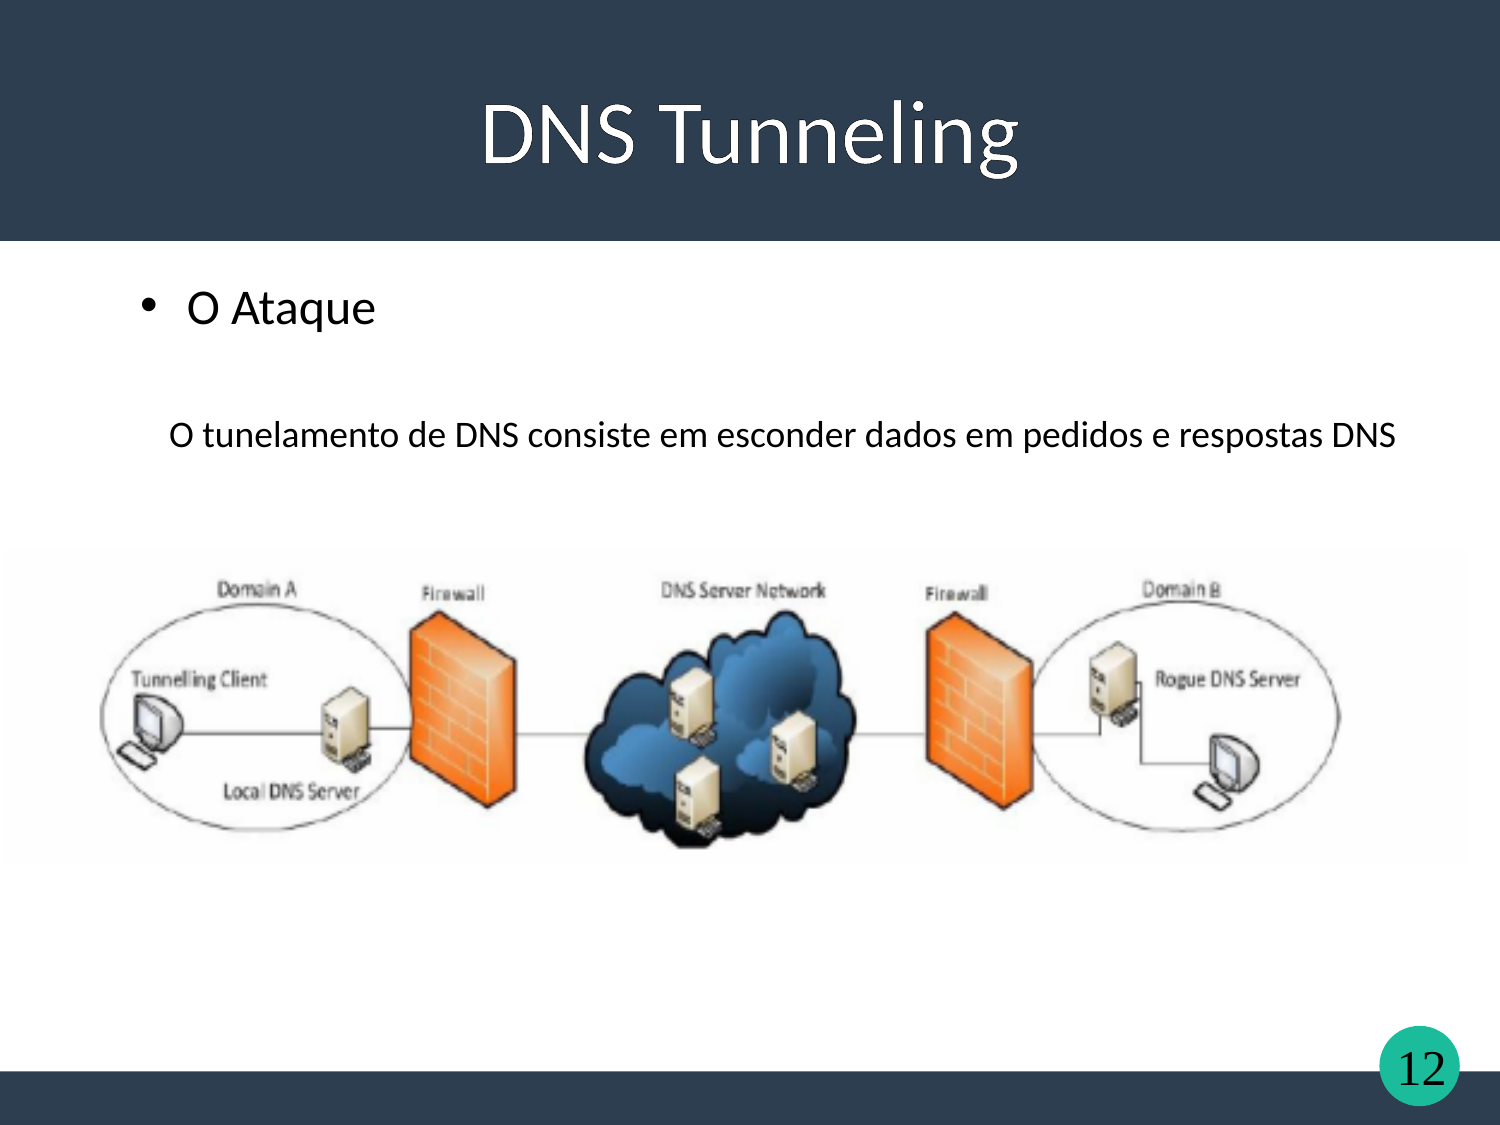

DNS Tunneling
O Ataque
O tunelamento de DNS consiste em esconder dados em pedidos e respostas DNS